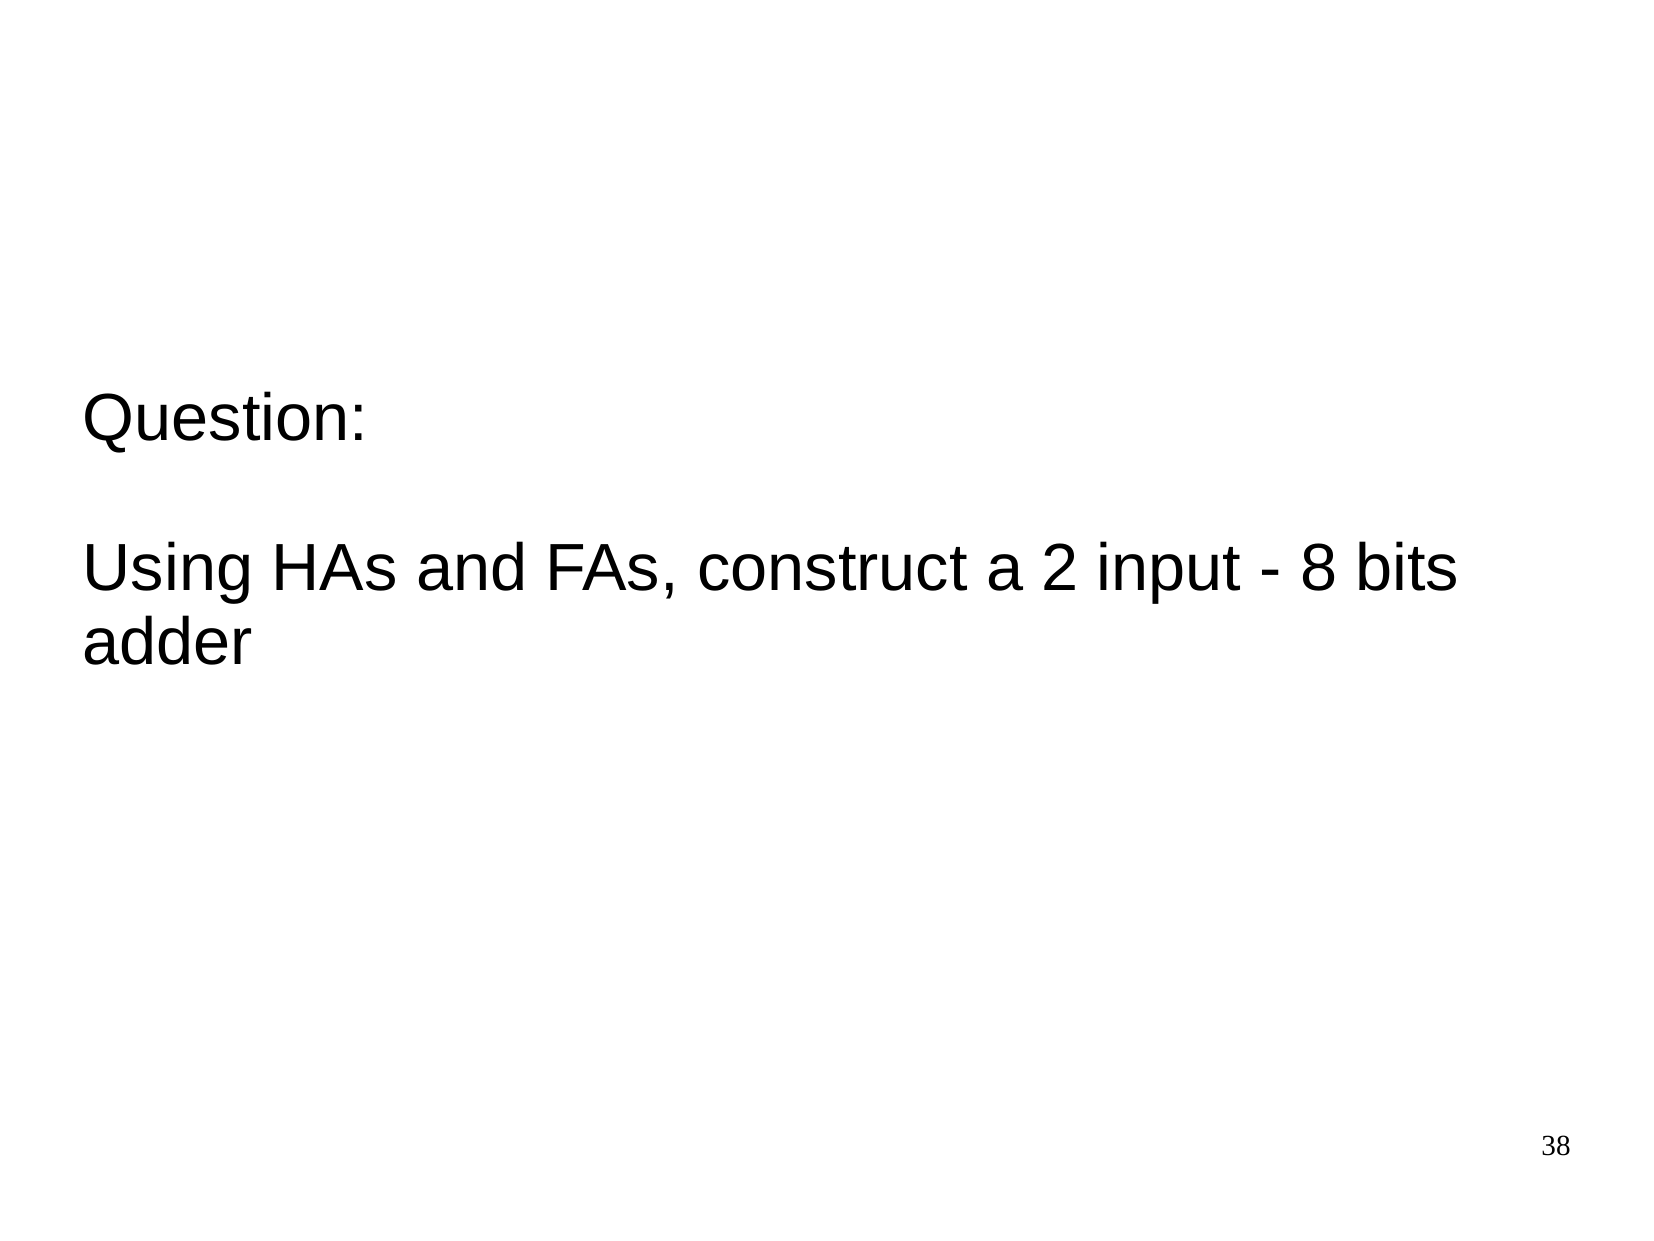

# Question:
Using HAs and FAs, construct a 2 input - 8 bits adder
38